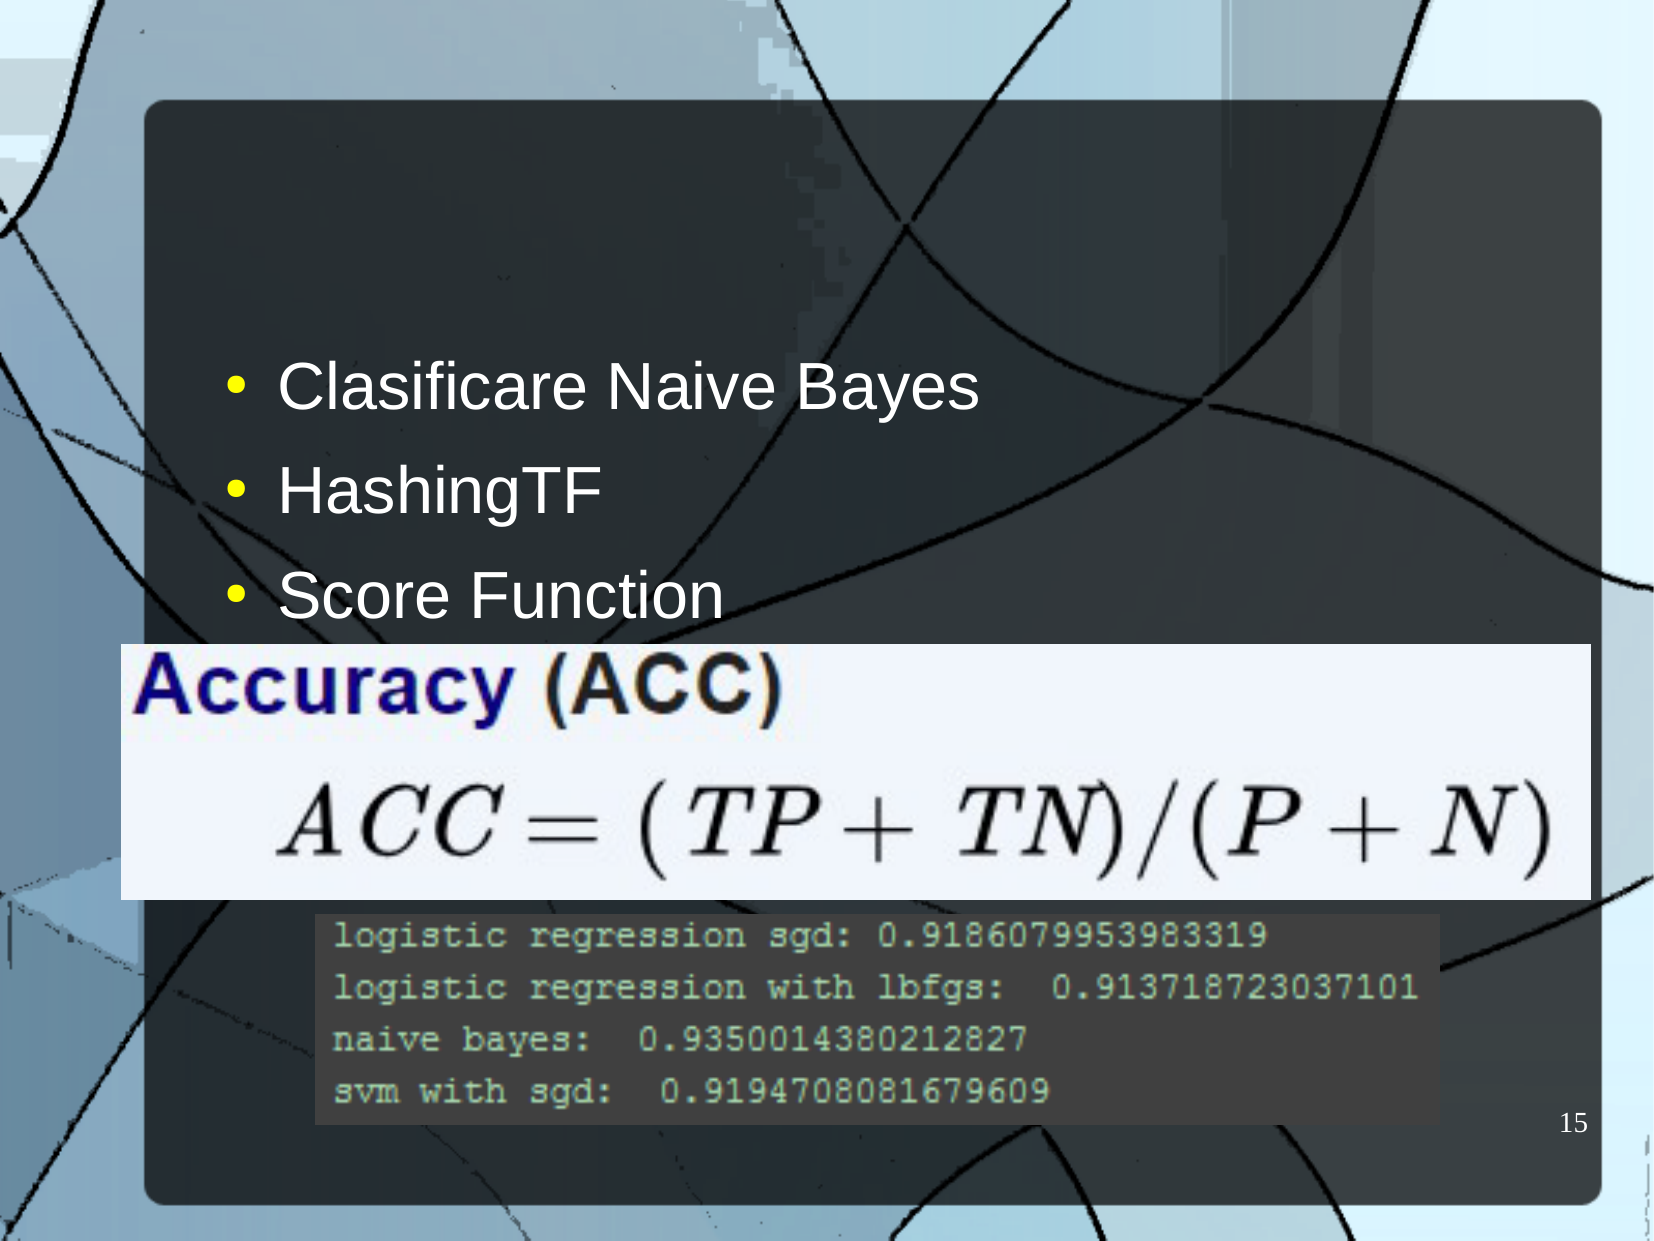

#
Clasificare Naive Bayes
HashingTF
Score Function
15